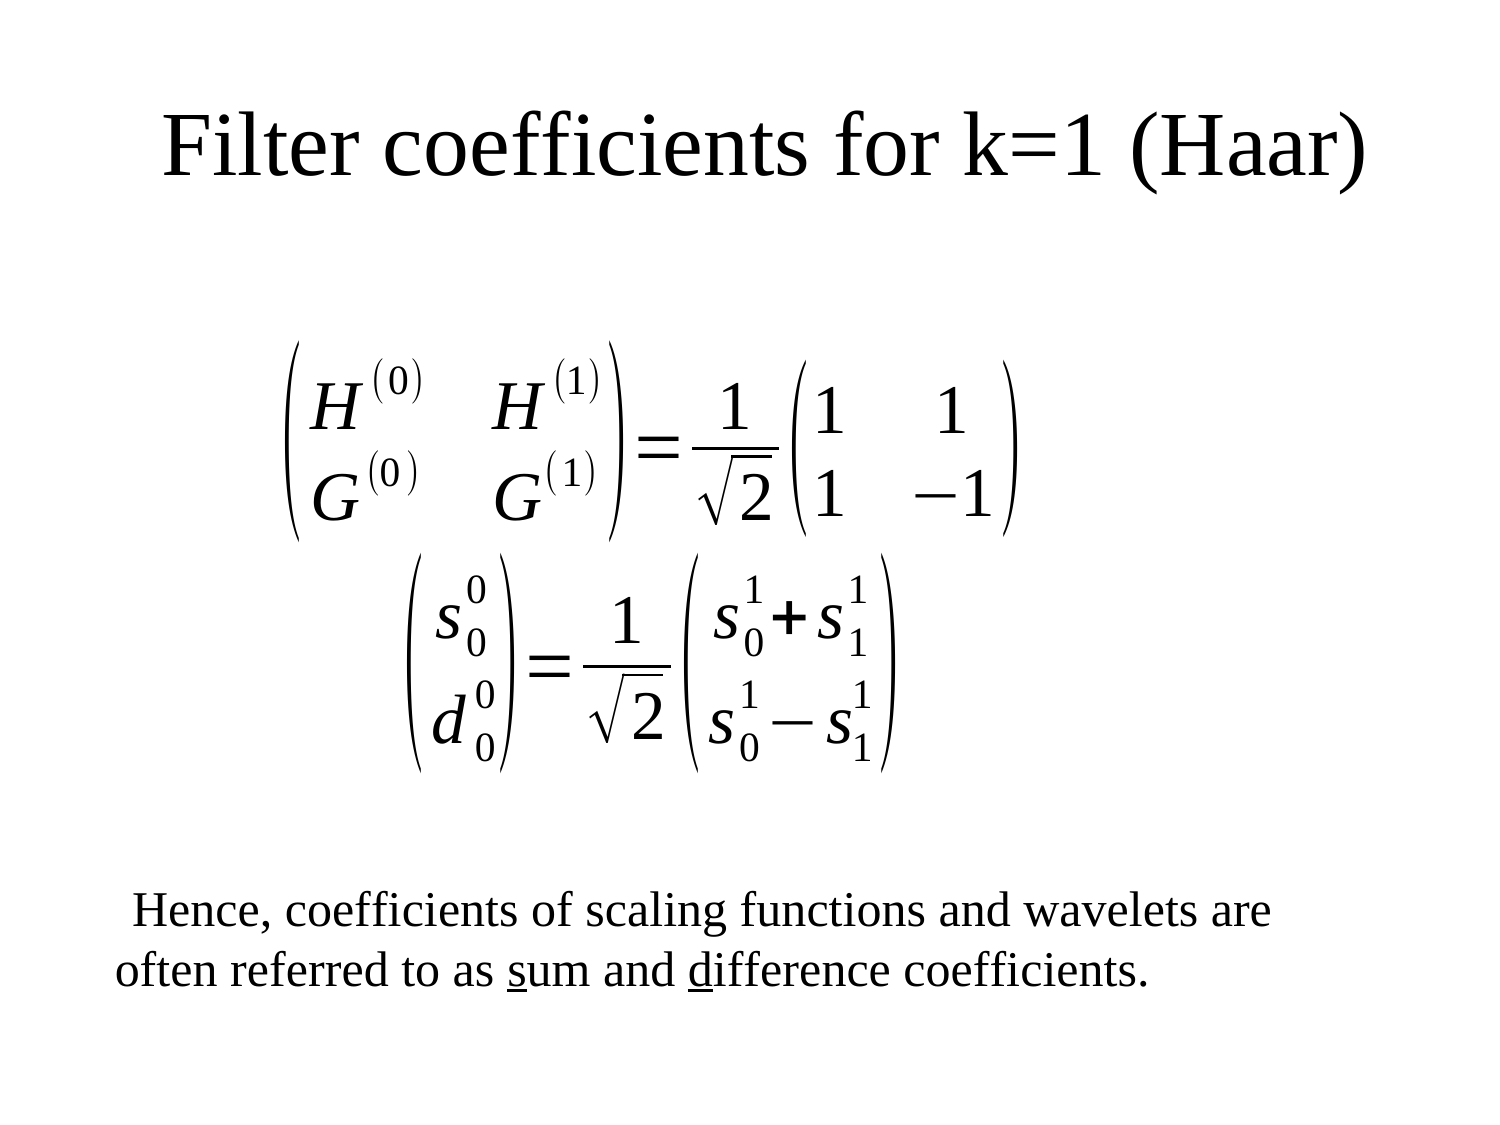

# Filter coefficients for k=1 (Haar)
Hence, coefficients of scaling functions and wavelets are often referred to as sum and difference coefficients.